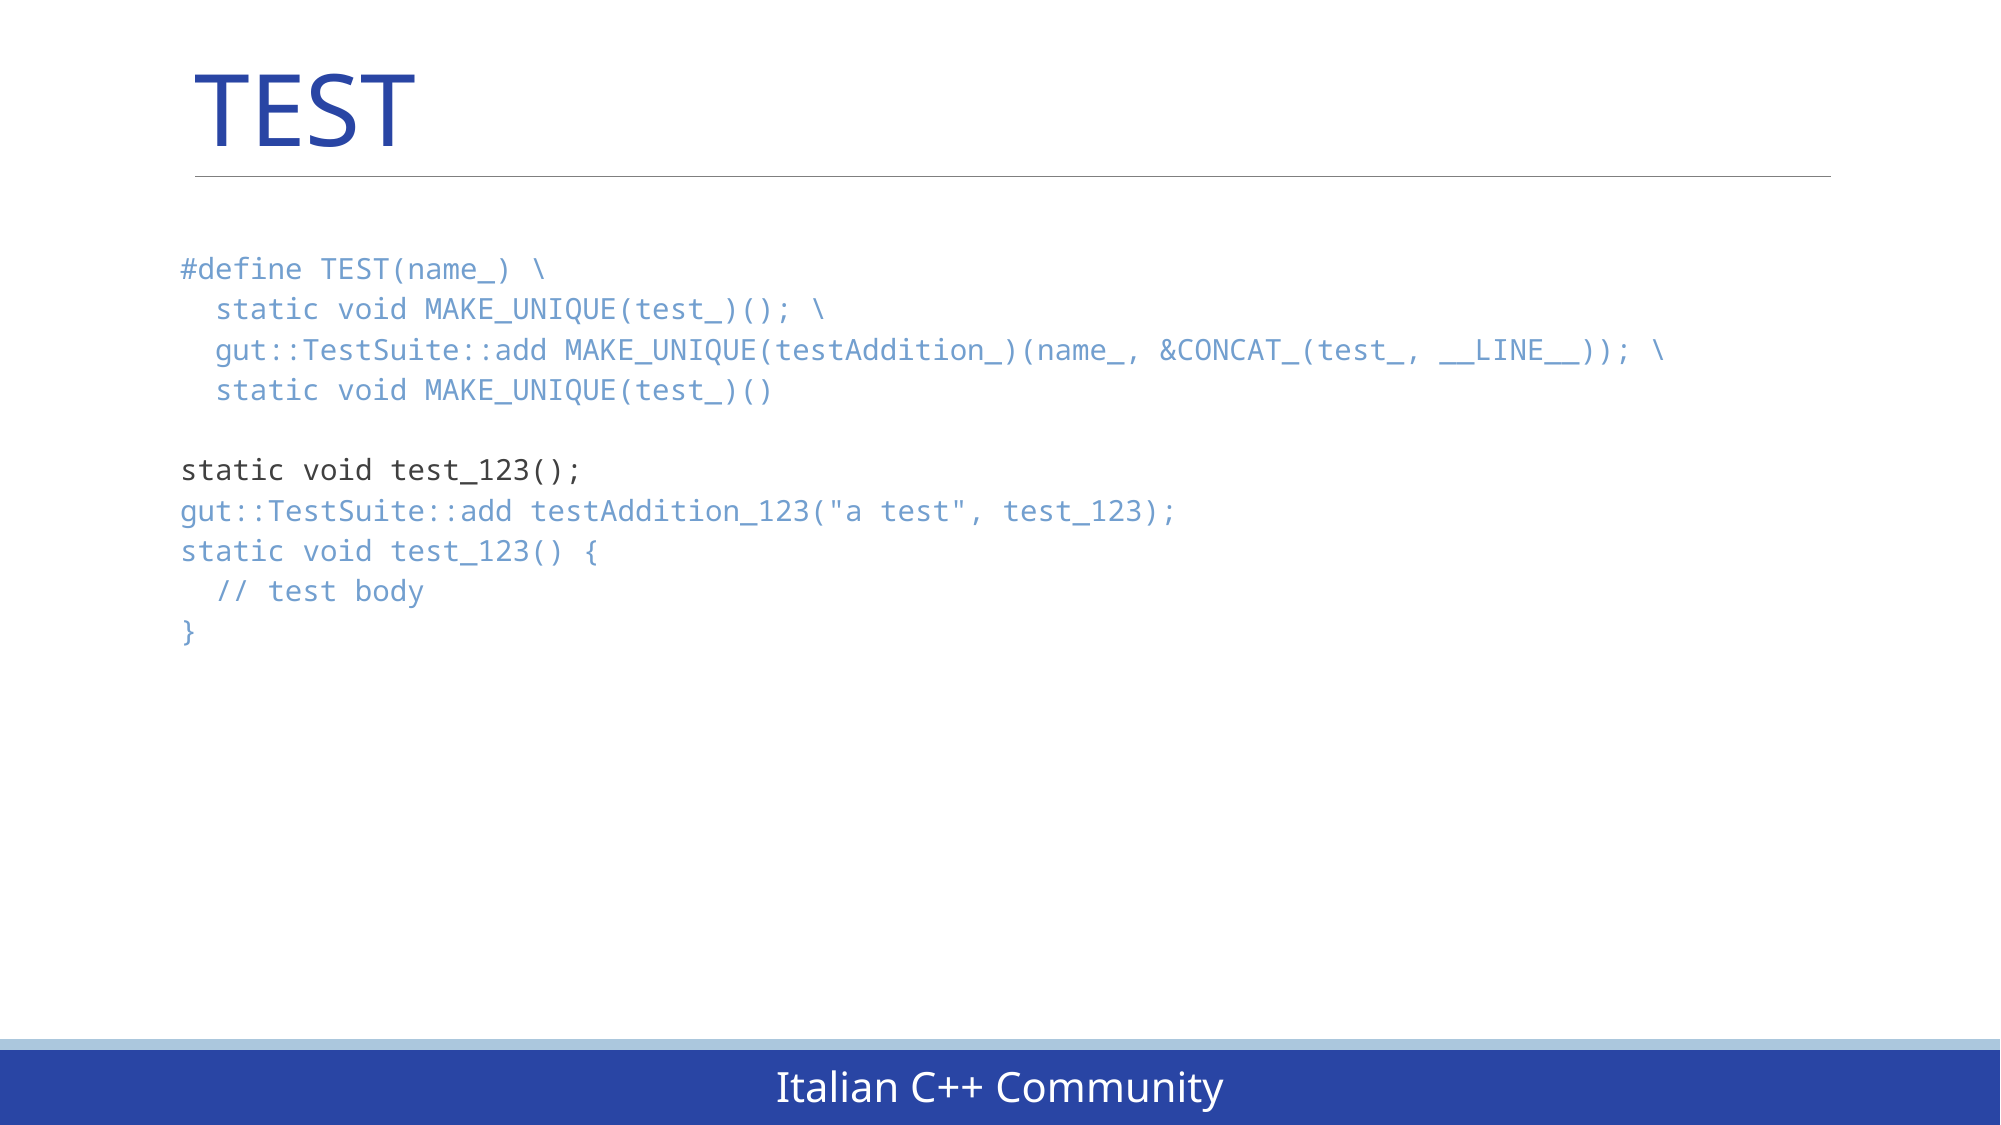

# TEST
#define TEST(name_) \
 static void MAKE_UNIQUE(test_)(); \
 gut::TestSuite::add MAKE_UNIQUE(testAddition_)(name_, &CONCAT_(test_, __LINE__)); \
 static void MAKE_UNIQUE(test_)()
static void test_123();
gut::TestSuite::add testAddition_123("a test", test_123);
static void test_123() {
 // test body
}